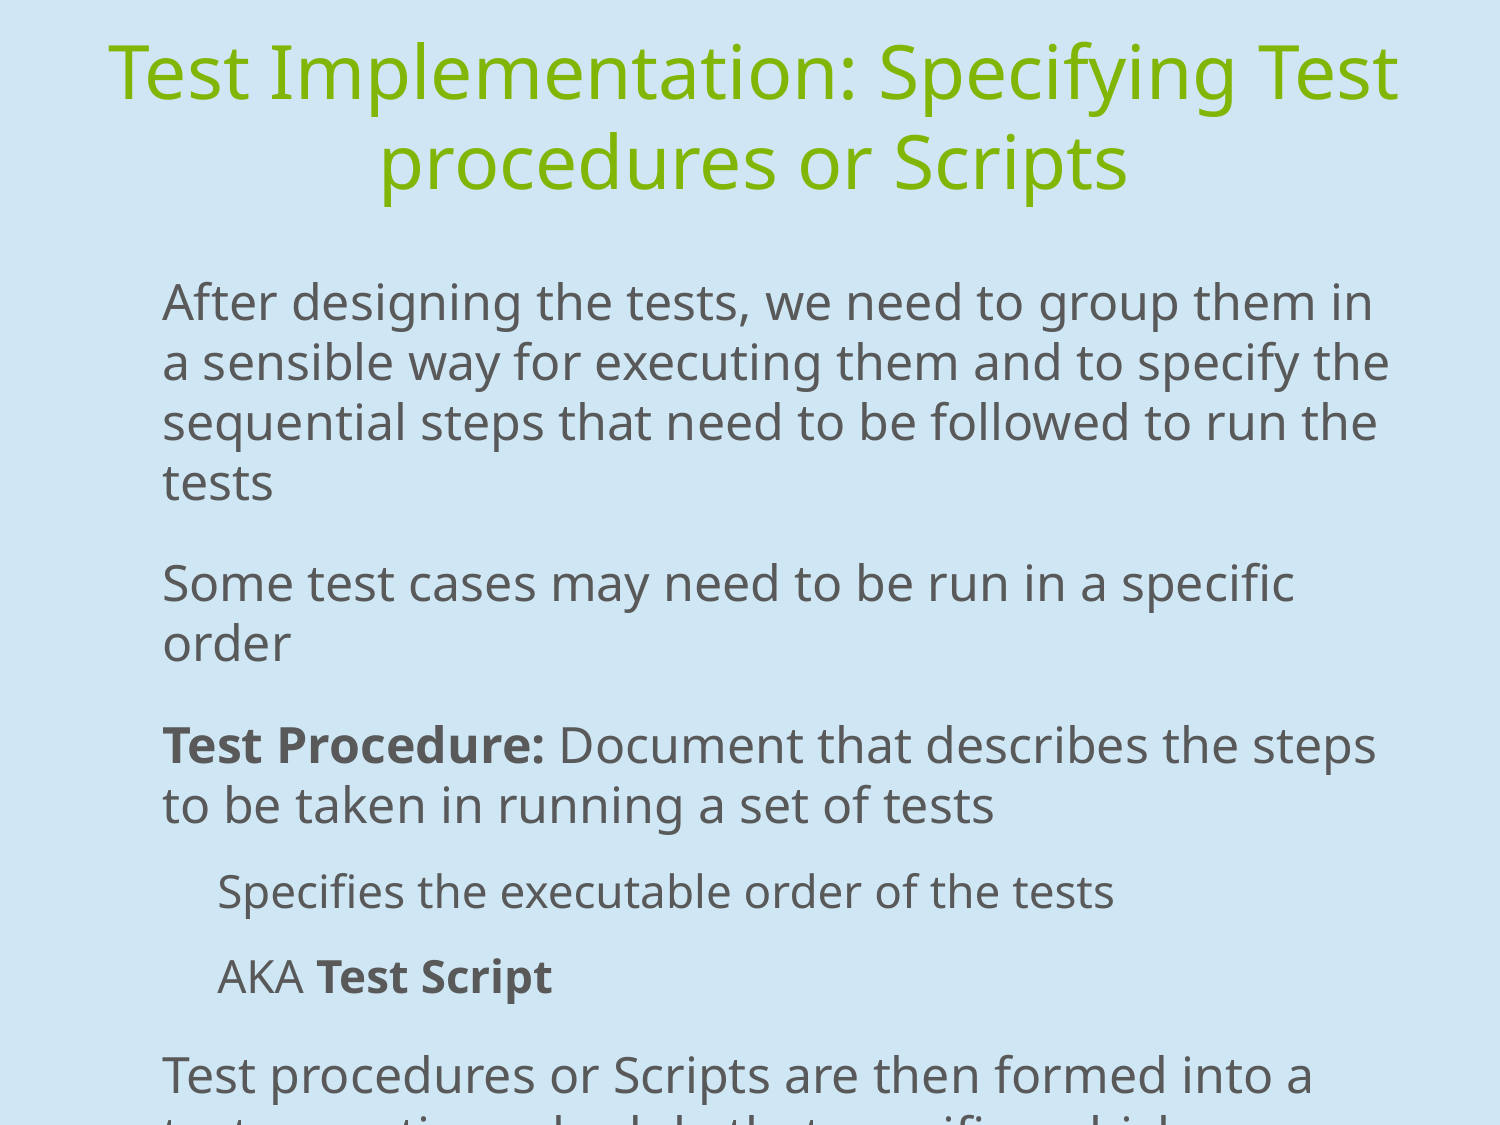

# Test Implementation: Specifying Test procedures or Scripts
After designing the tests, we need to group them in a sensible way for executing them and to specify the sequential steps that need to be followed to run the tests
Some test cases may need to be run in a specific order
Test Procedure: Document that describes the steps to be taken in running a set of tests
Specifies the executable order of the tests
AKA Test Script
Test procedures or Scripts are then formed into a test execution schedule that specifies which procedures are to be run first
The logical and technical dependencies between scripts would also be taken into account when scheduling the scripts
Example: A regression test would always be run 1st when a new release arrives as a smoke test or a sanity check